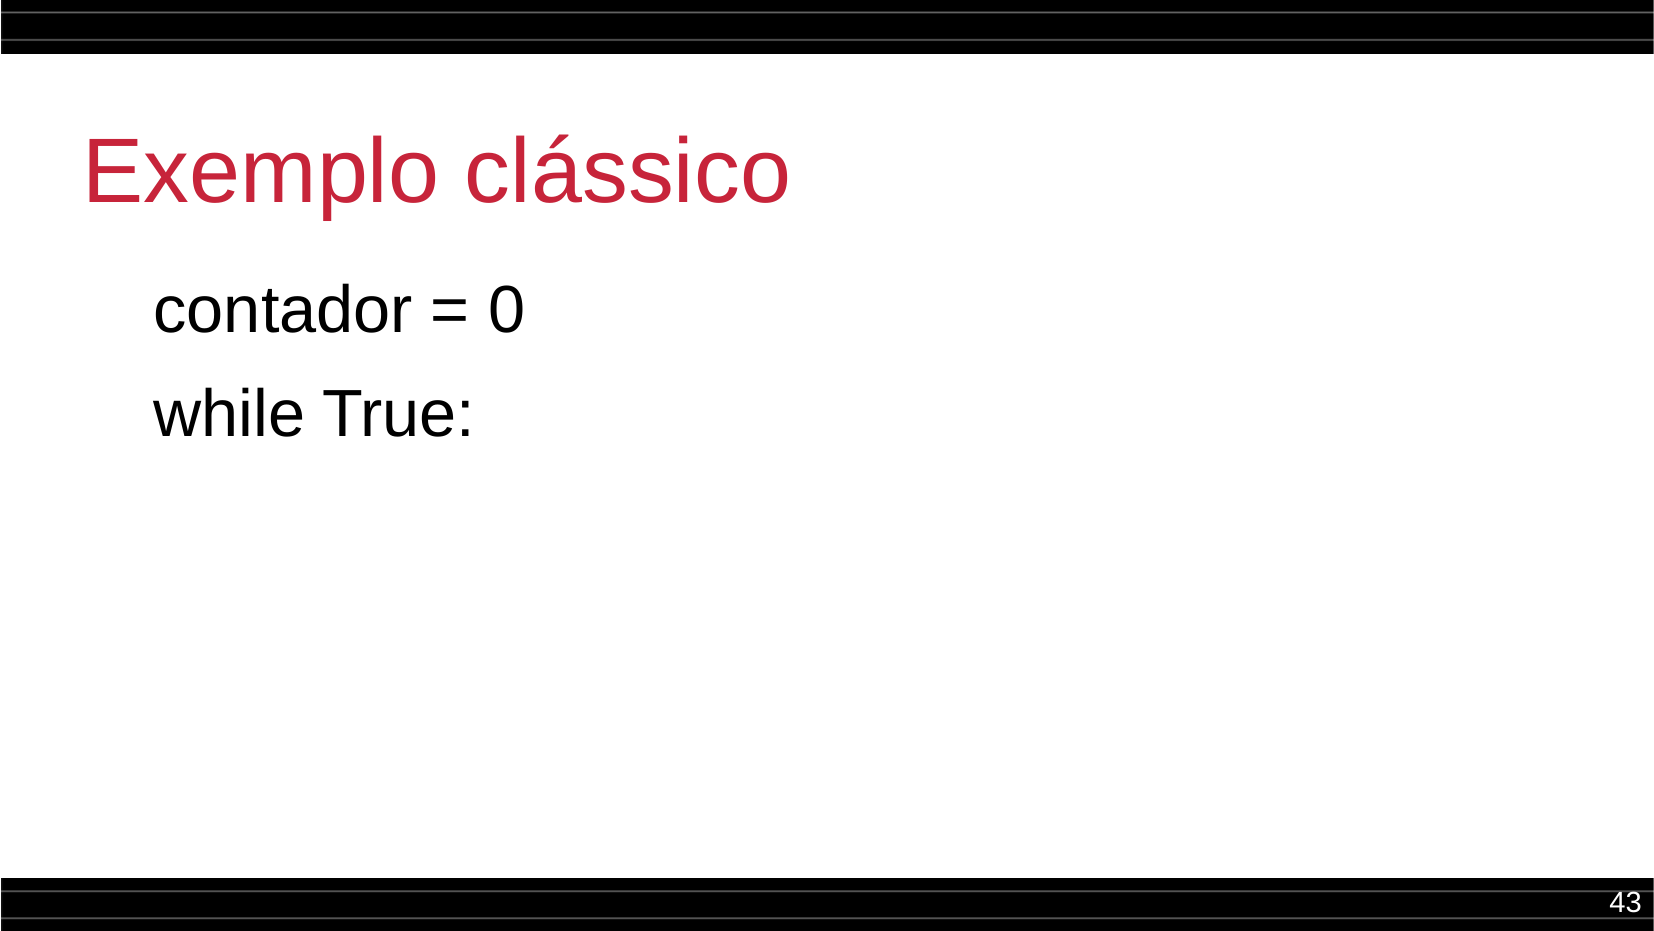

# Exemplo clássico
contador = 0
while True: